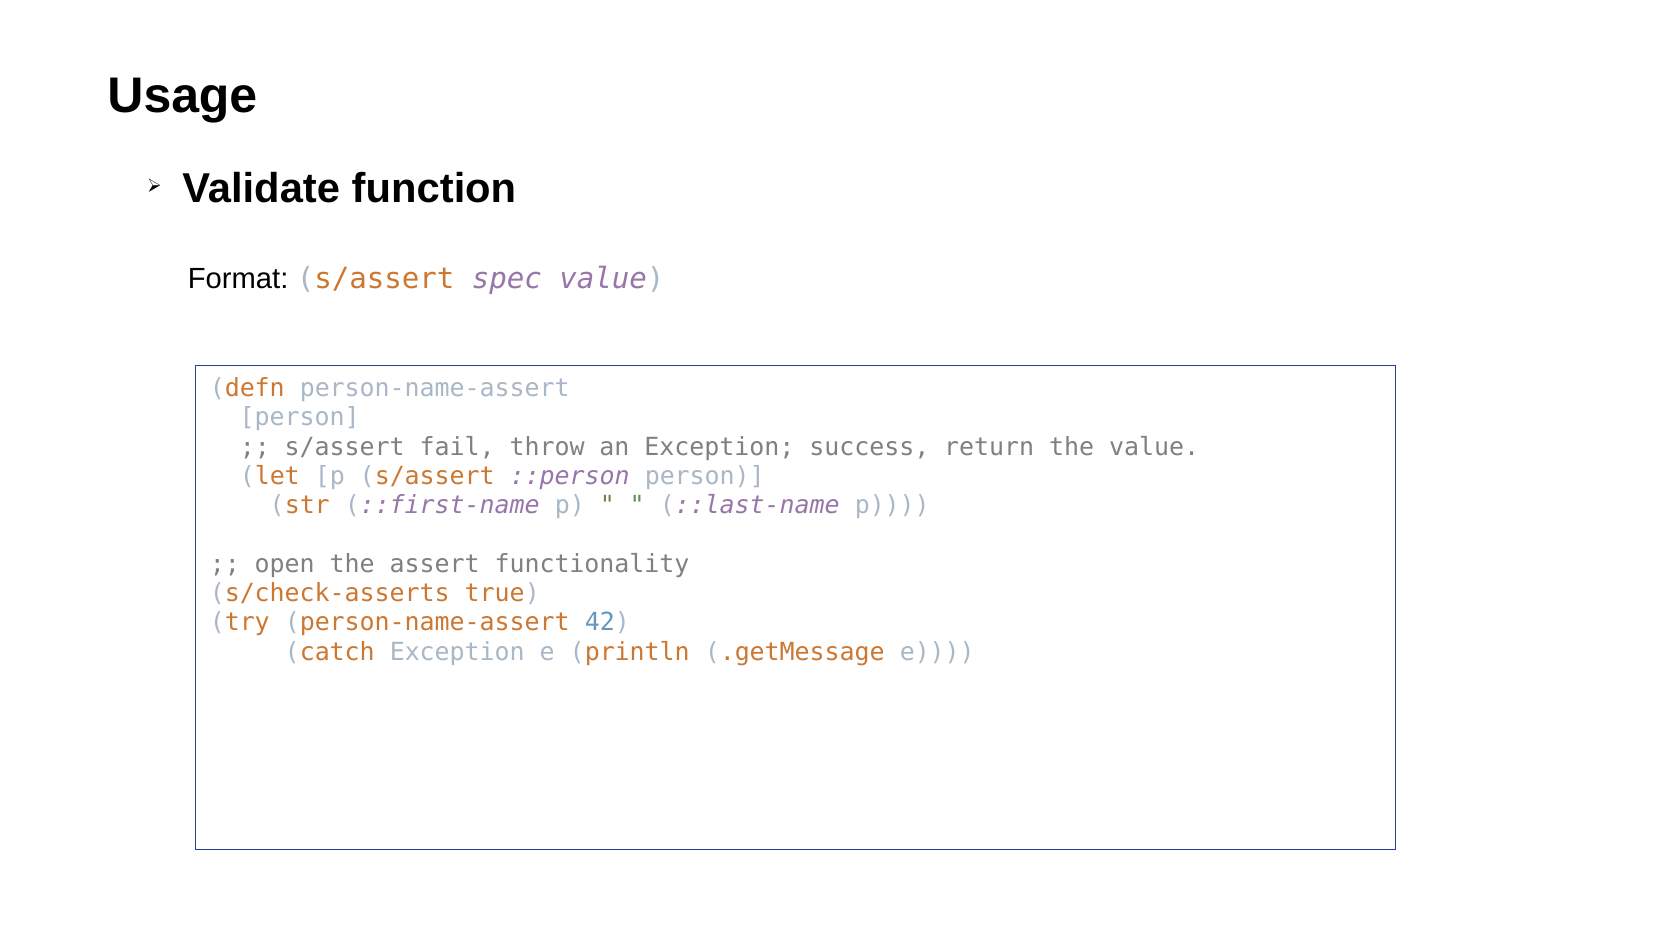

Usage
Validate function
Format: (s/assert spec value)
(defn person-name-assert
 [person]
 ;; s/assert fail, throw an Exception; success, return the value.
 (let [p (s/assert ::person person)]
 (str (::first-name p) " " (::last-name p))))
;; open the assert functionality
(s/check-asserts true)
(try (person-name-assert 42)
 (catch Exception e (println (.getMessage e))))